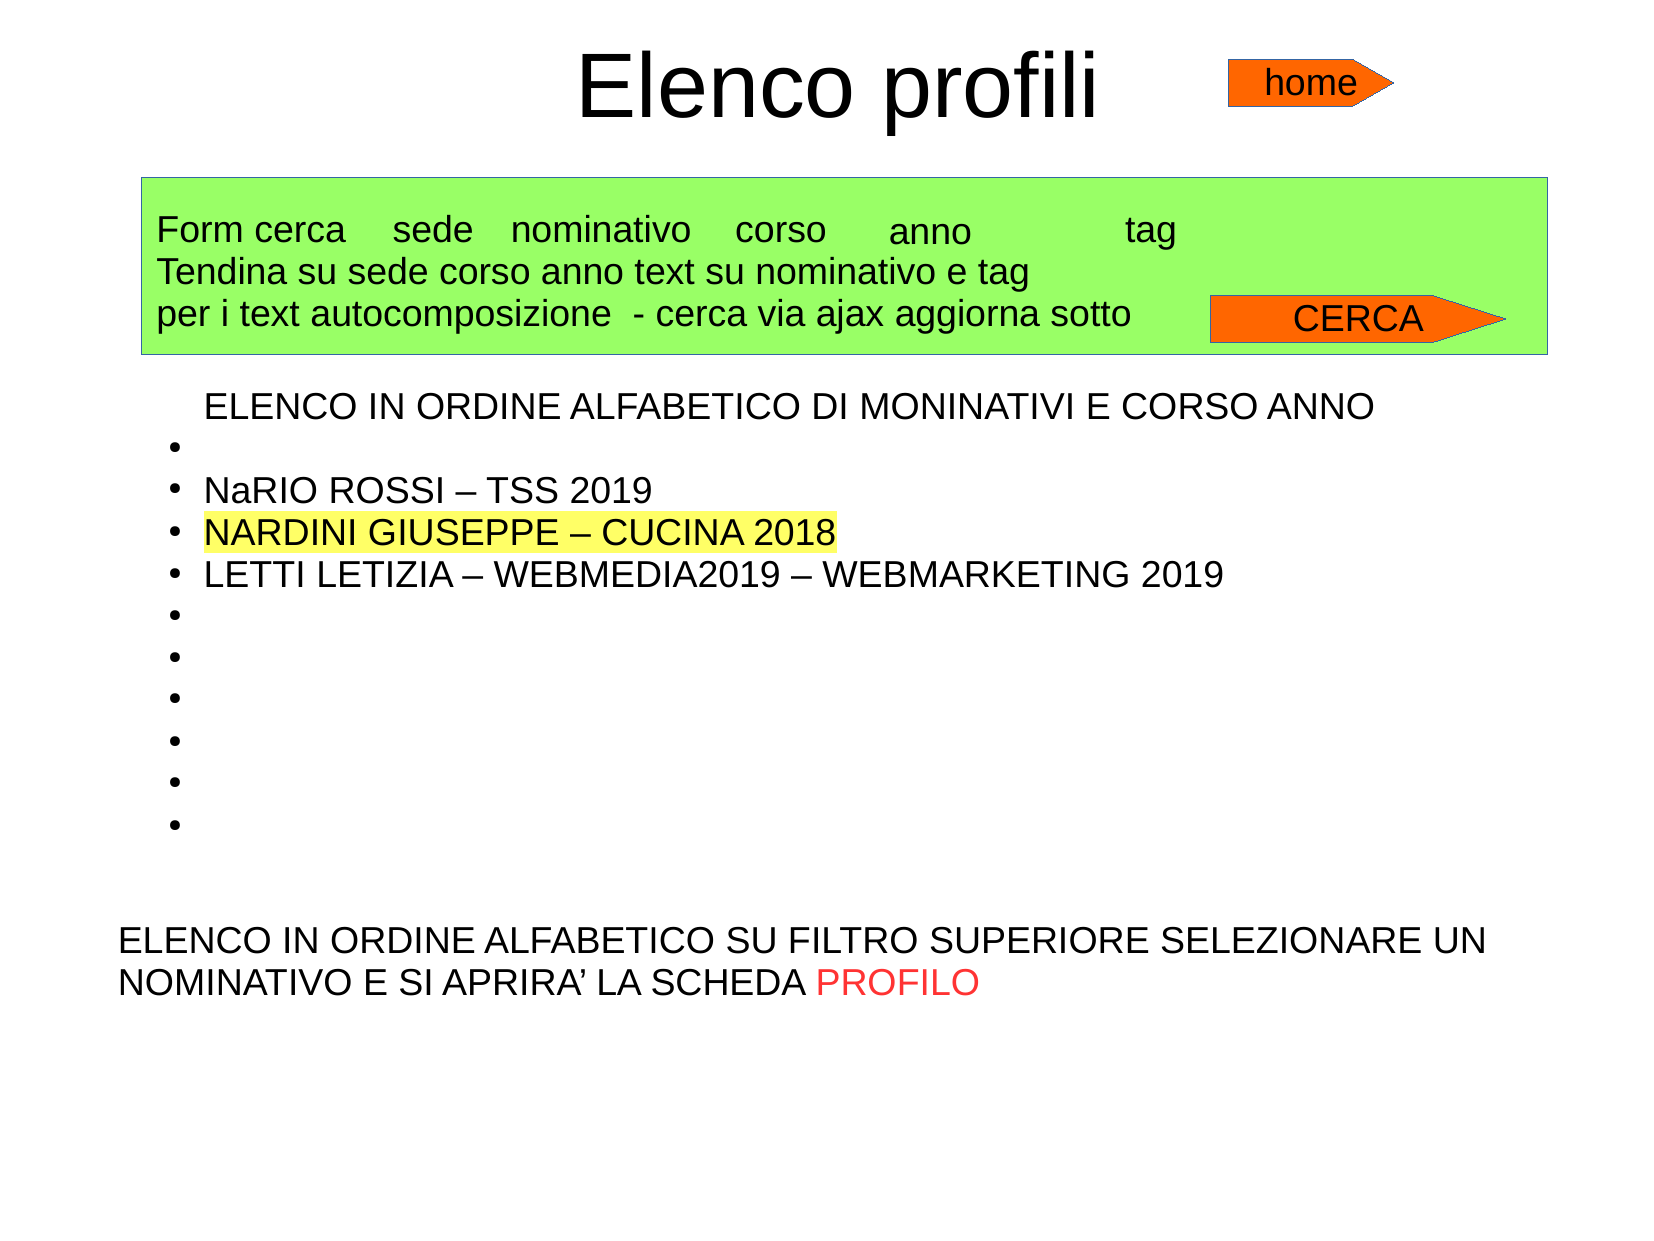

# Elenco profili
home
Form cerca
Tendina su sede corso anno text su nominativo e tag
per i text autocomposizione - cerca via ajax aggiorna sotto
sede
nominativo
corso
tag
anno
CERCA
ELENCO IN ORDINE ALFABETICO DI MONINATIVI E CORSO ANNO
NaRIO ROSSI – TSS 2019
NARDINI GIUSEPPE – CUCINA 2018
LETTI LETIZIA – WEBMEDIA2019 – WEBMARKETING 2019
ELENCO IN ORDINE ALFABETICO SU FILTRO SUPERIORE SELEZIONARE UN NOMINATIVO E SI APRIRA’ LA SCHEDA PROFILO